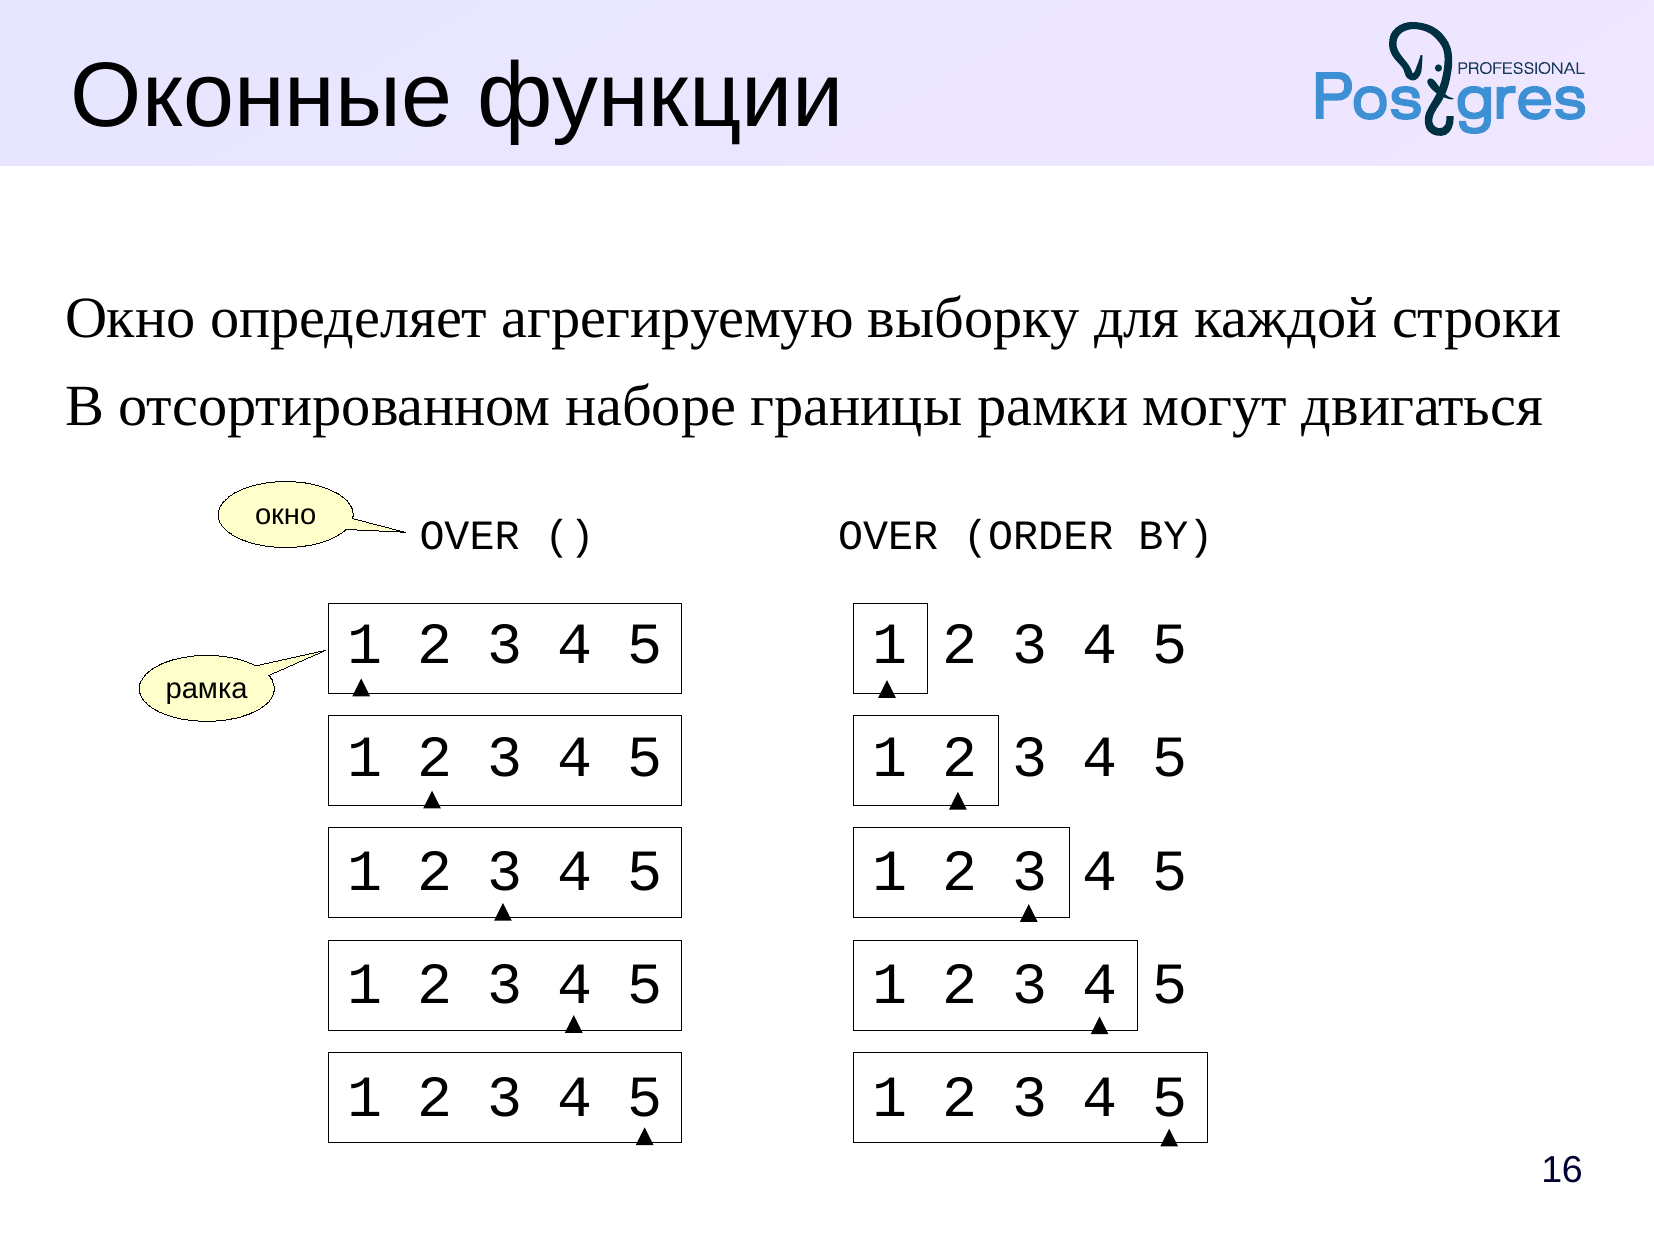

Оконные функции
# Окно определяет агрегируемую выборку для каждой строки
В отсортированном наборе границы рамки могут двигаться
 1 2 3 4 5 1 2 3 4 5
 1 2 3 4 5 1 2 3 4 5
 1 2 3 4 5 1 2 3 4 5
 1 2 3 4 5 1 2 3 4 5
 1 2 3 4 5 1 2 3 4 5
окно
OVER ()
OVER (ORDER BY)
рамка